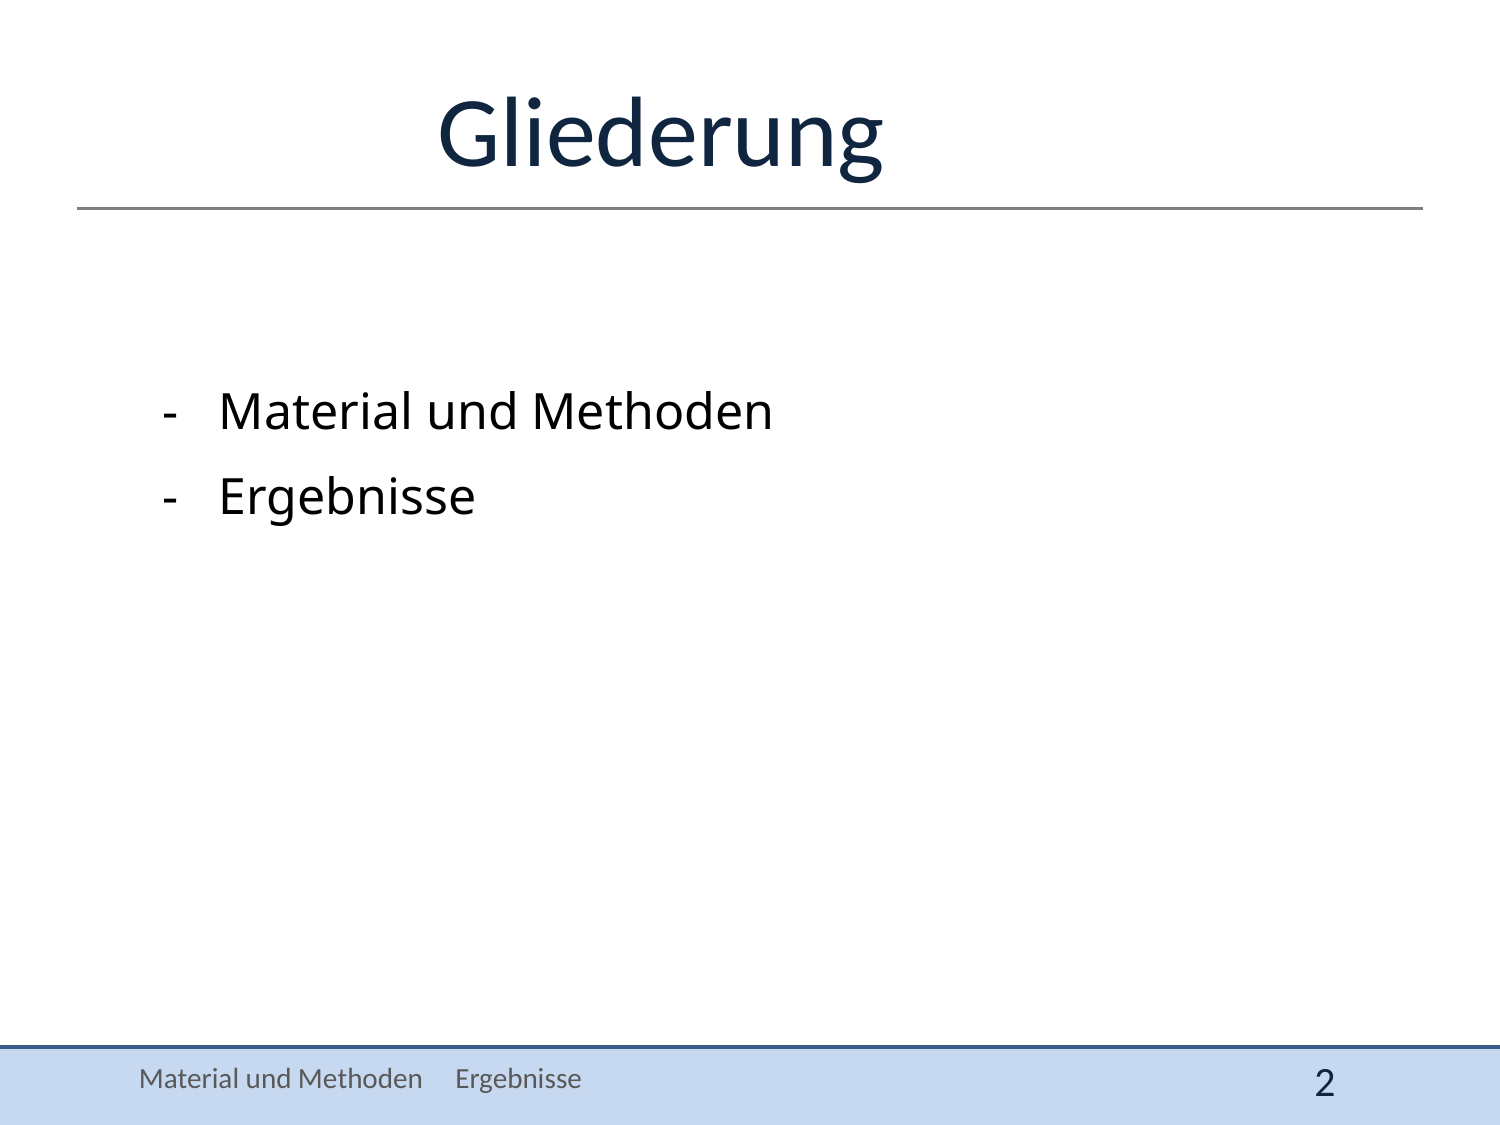

# Gliederung
Material und Methoden
Ergebnisse
Material und Methoden Ergebnisse